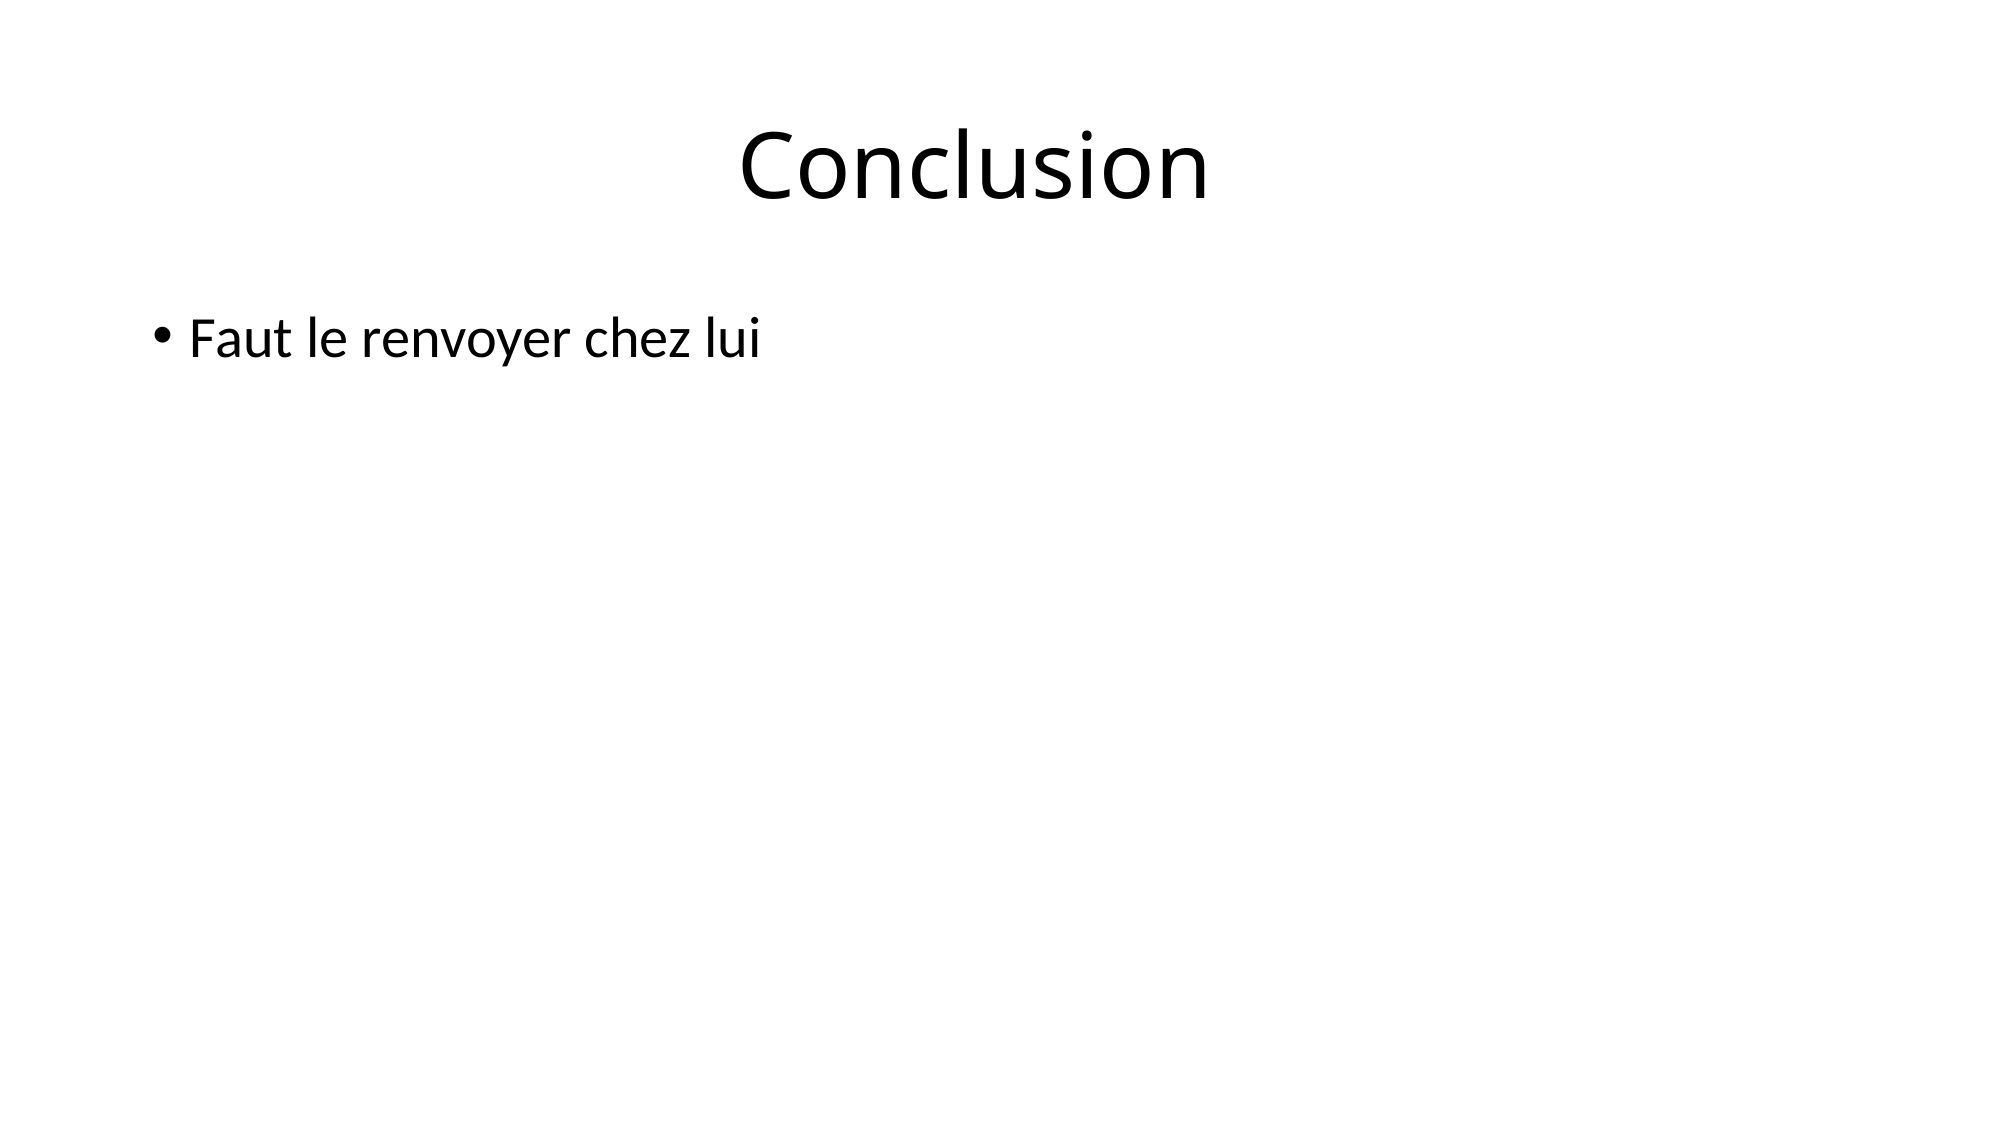

# Conclusion
Faut le renvoyer chez lui